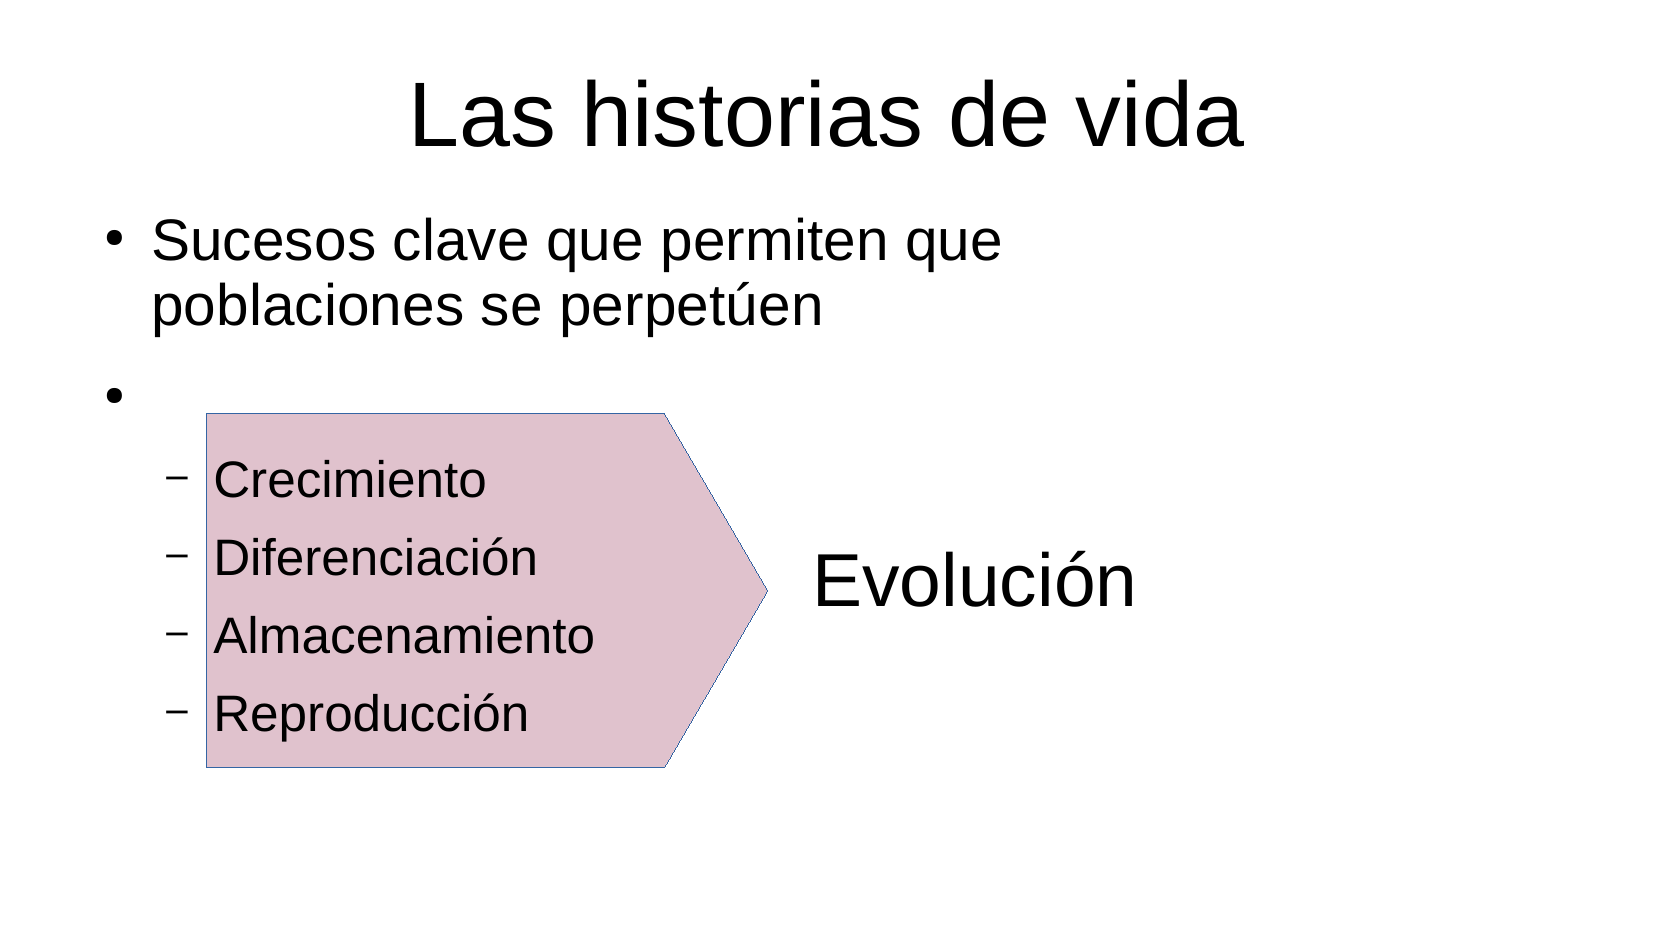

# Las historias de vida
Sucesos clave que permiten que poblaciones se perpetúen
Crecimiento
Diferenciación
Almacenamiento
Reproducción
Evolución